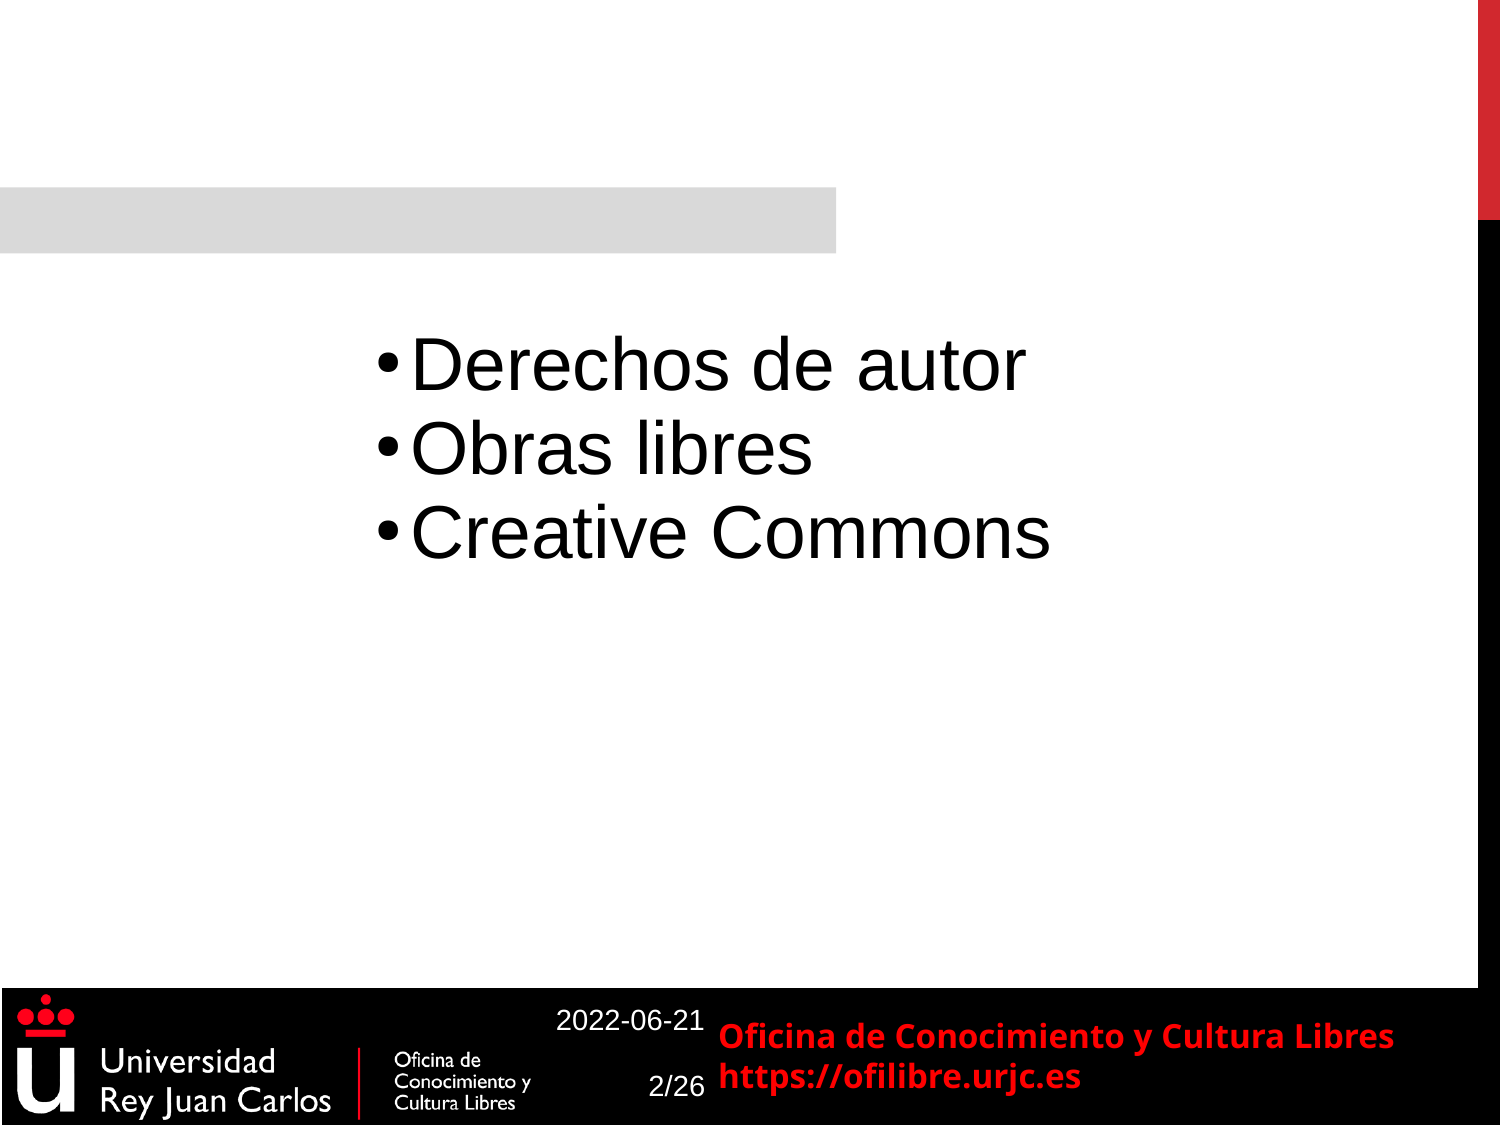

#
Derechos de autor
Obras libres
Creative Commons